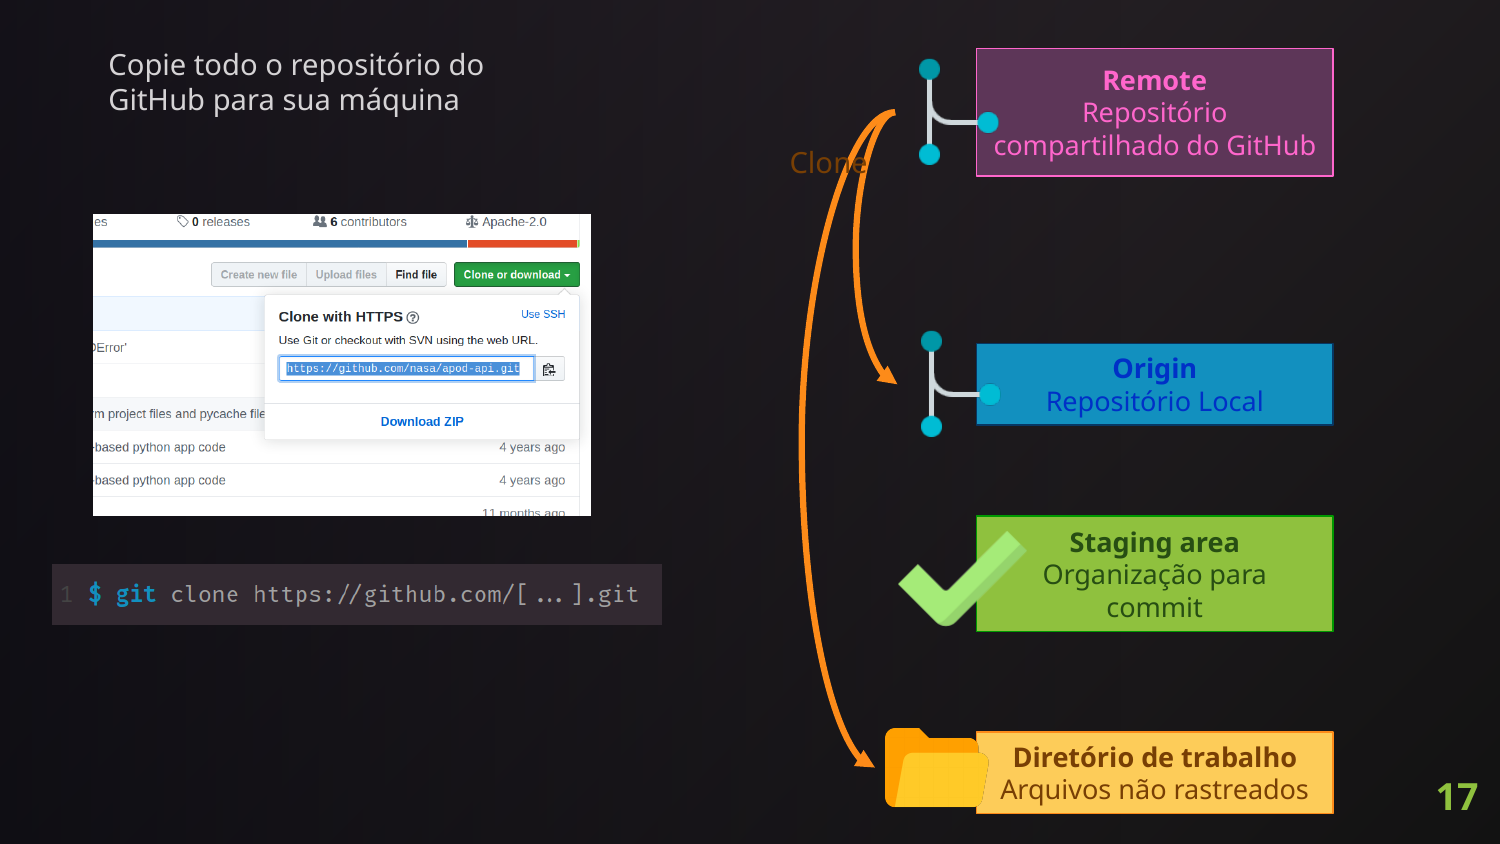

Copie todo o repositório do GitHub para sua máquina
Remote
Repositório compartilhado do GitHub
Clone
Origin
Repositório Local
Staging area
Organização para commit
Diretório de trabalho
Arquivos não rastreados